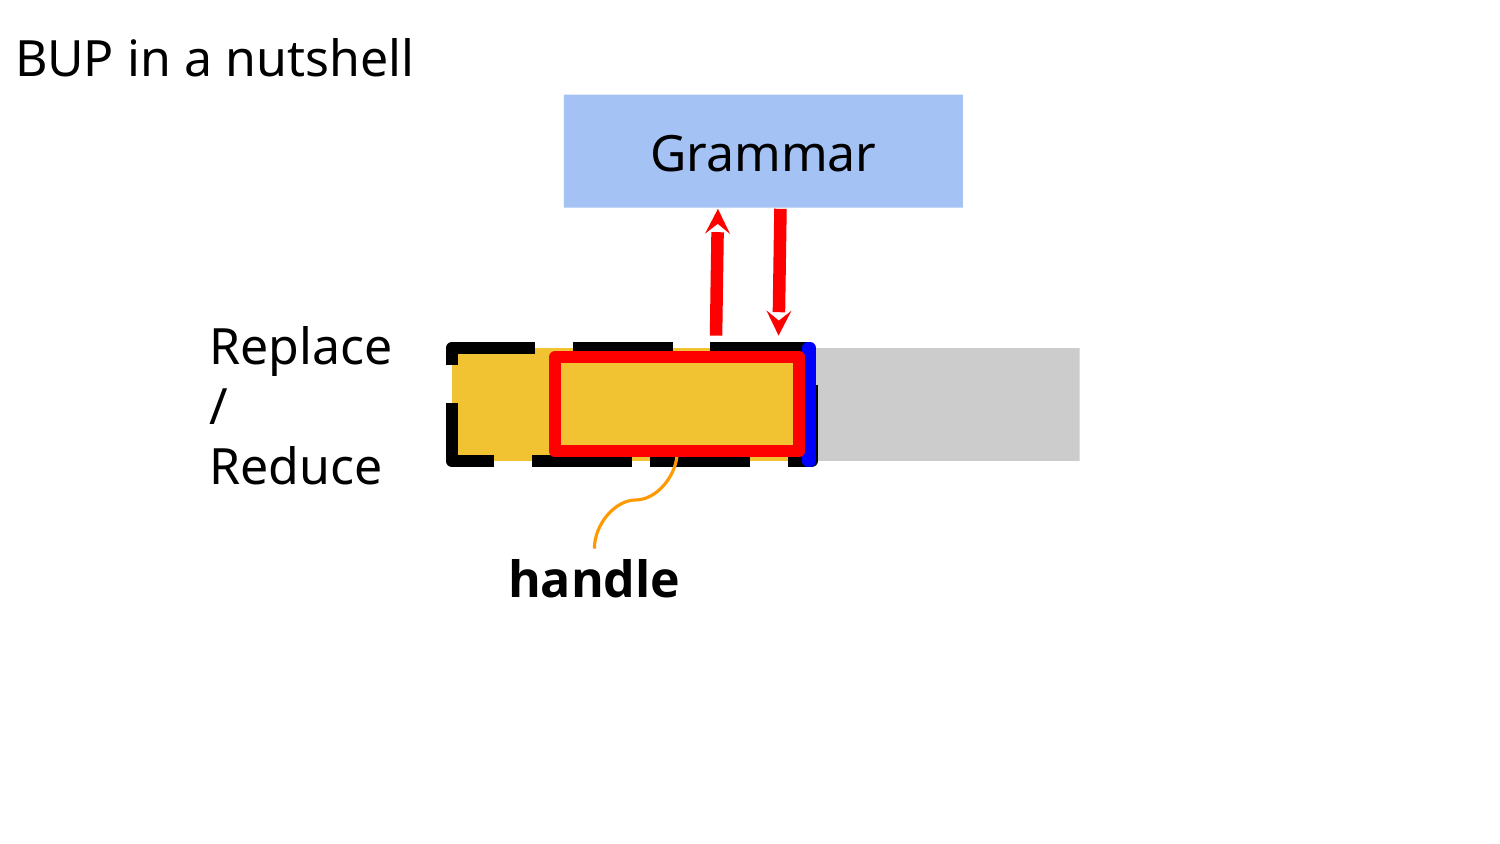

BUP in a nutshell
Grammar
Replace/
Reduce
handle